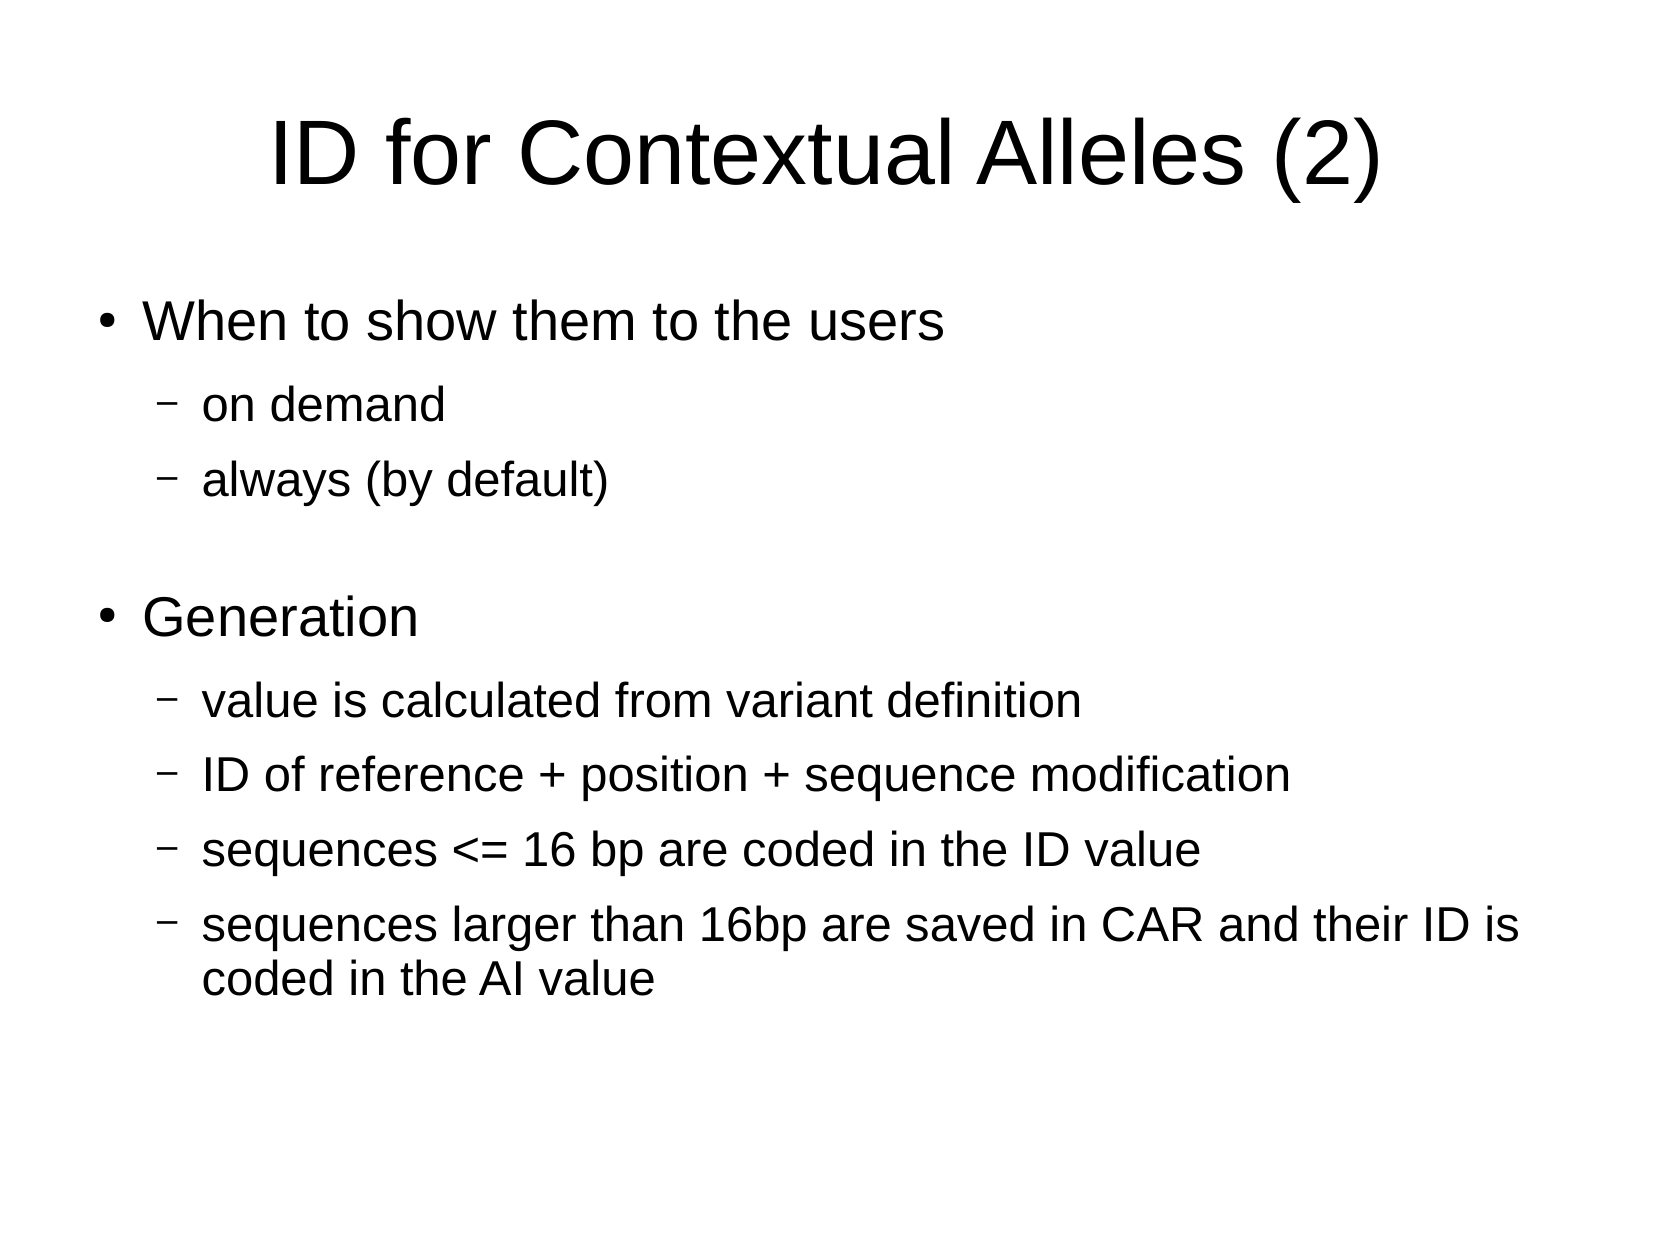

# ID for Contextual Alleles (2)
When to show them to the users
on demand
always (by default)
Generation
value is calculated from variant definition
ID of reference + position + sequence modification
sequences <= 16 bp are coded in the ID value
sequences larger than 16bp are saved in CAR and their ID is coded in the AI value